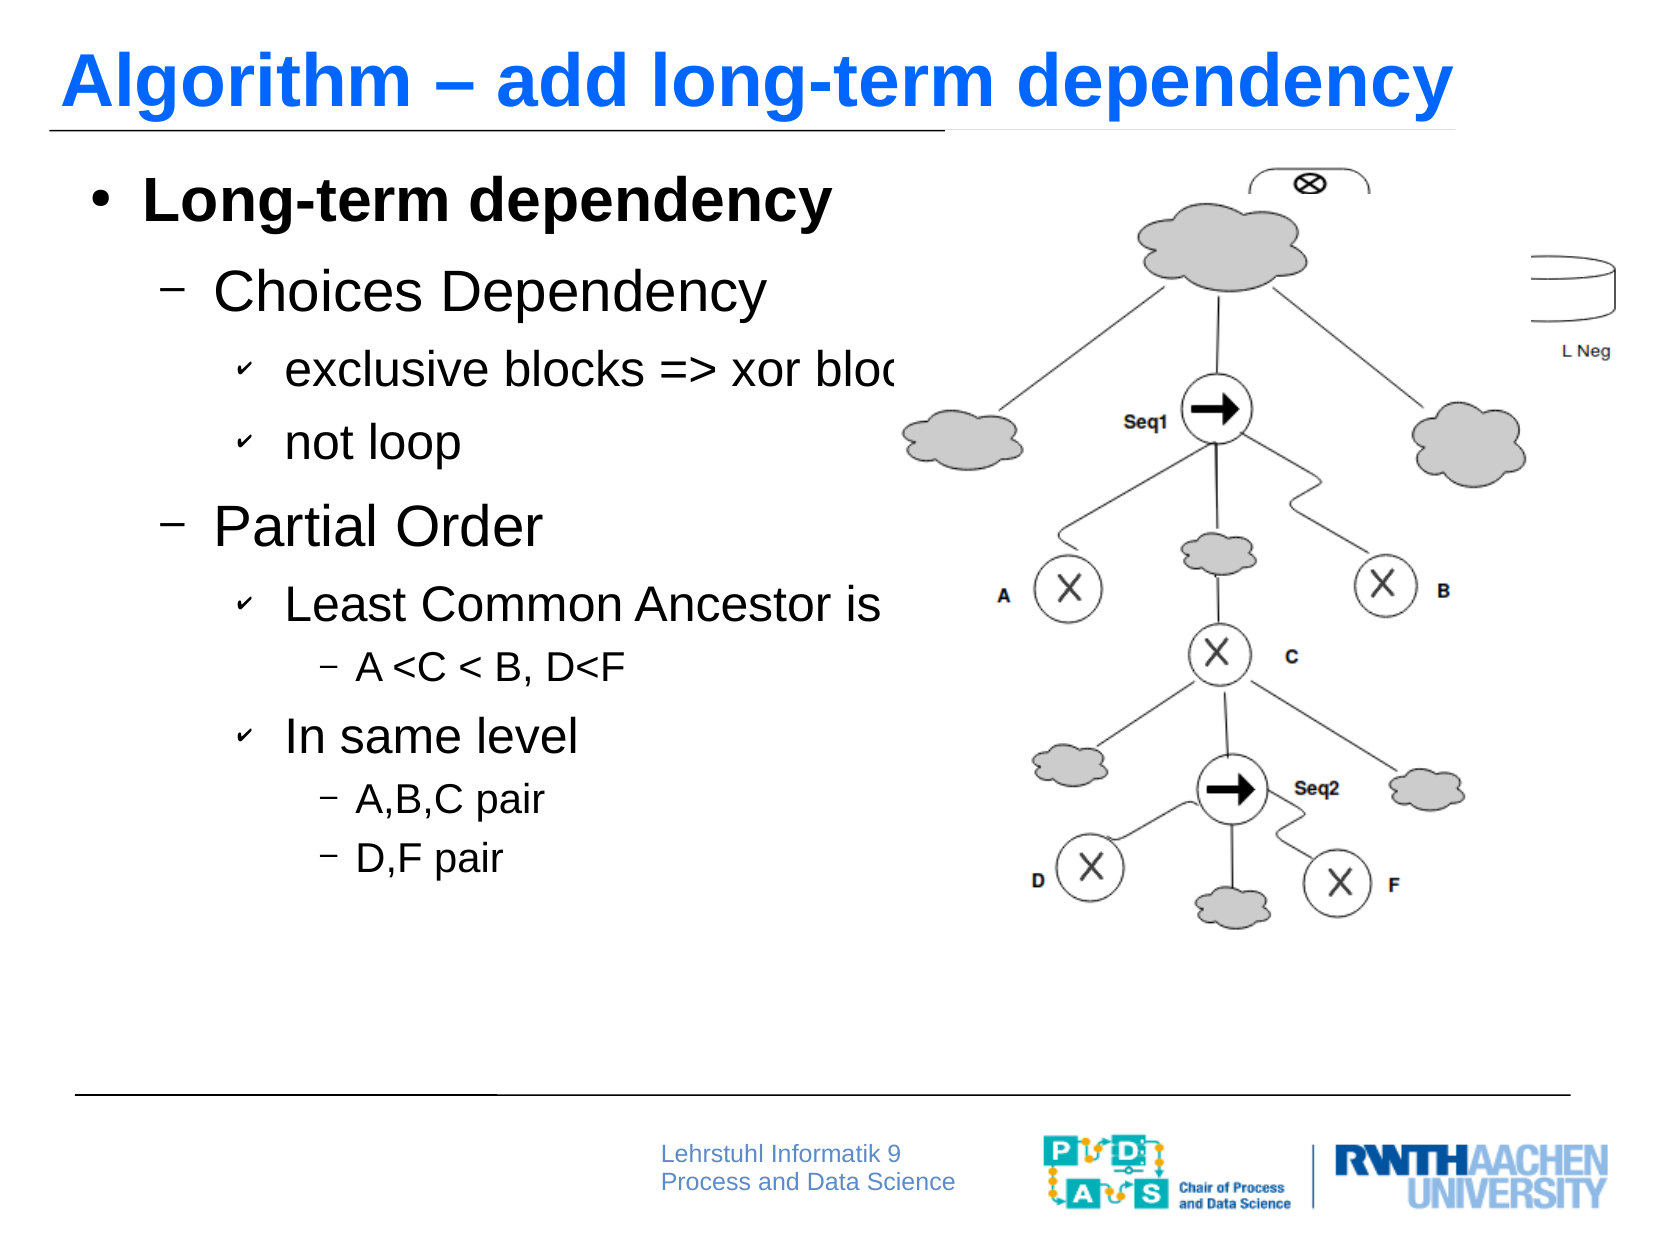

# Algorithm – add long-term dependency
Long-term dependency
Choices Dependency
exclusive blocks => xor block
not loop
Partial Order
Least Common Ancestor is Seq
A <C < B, D<F
In same level
A,B,C pair
D,F pair